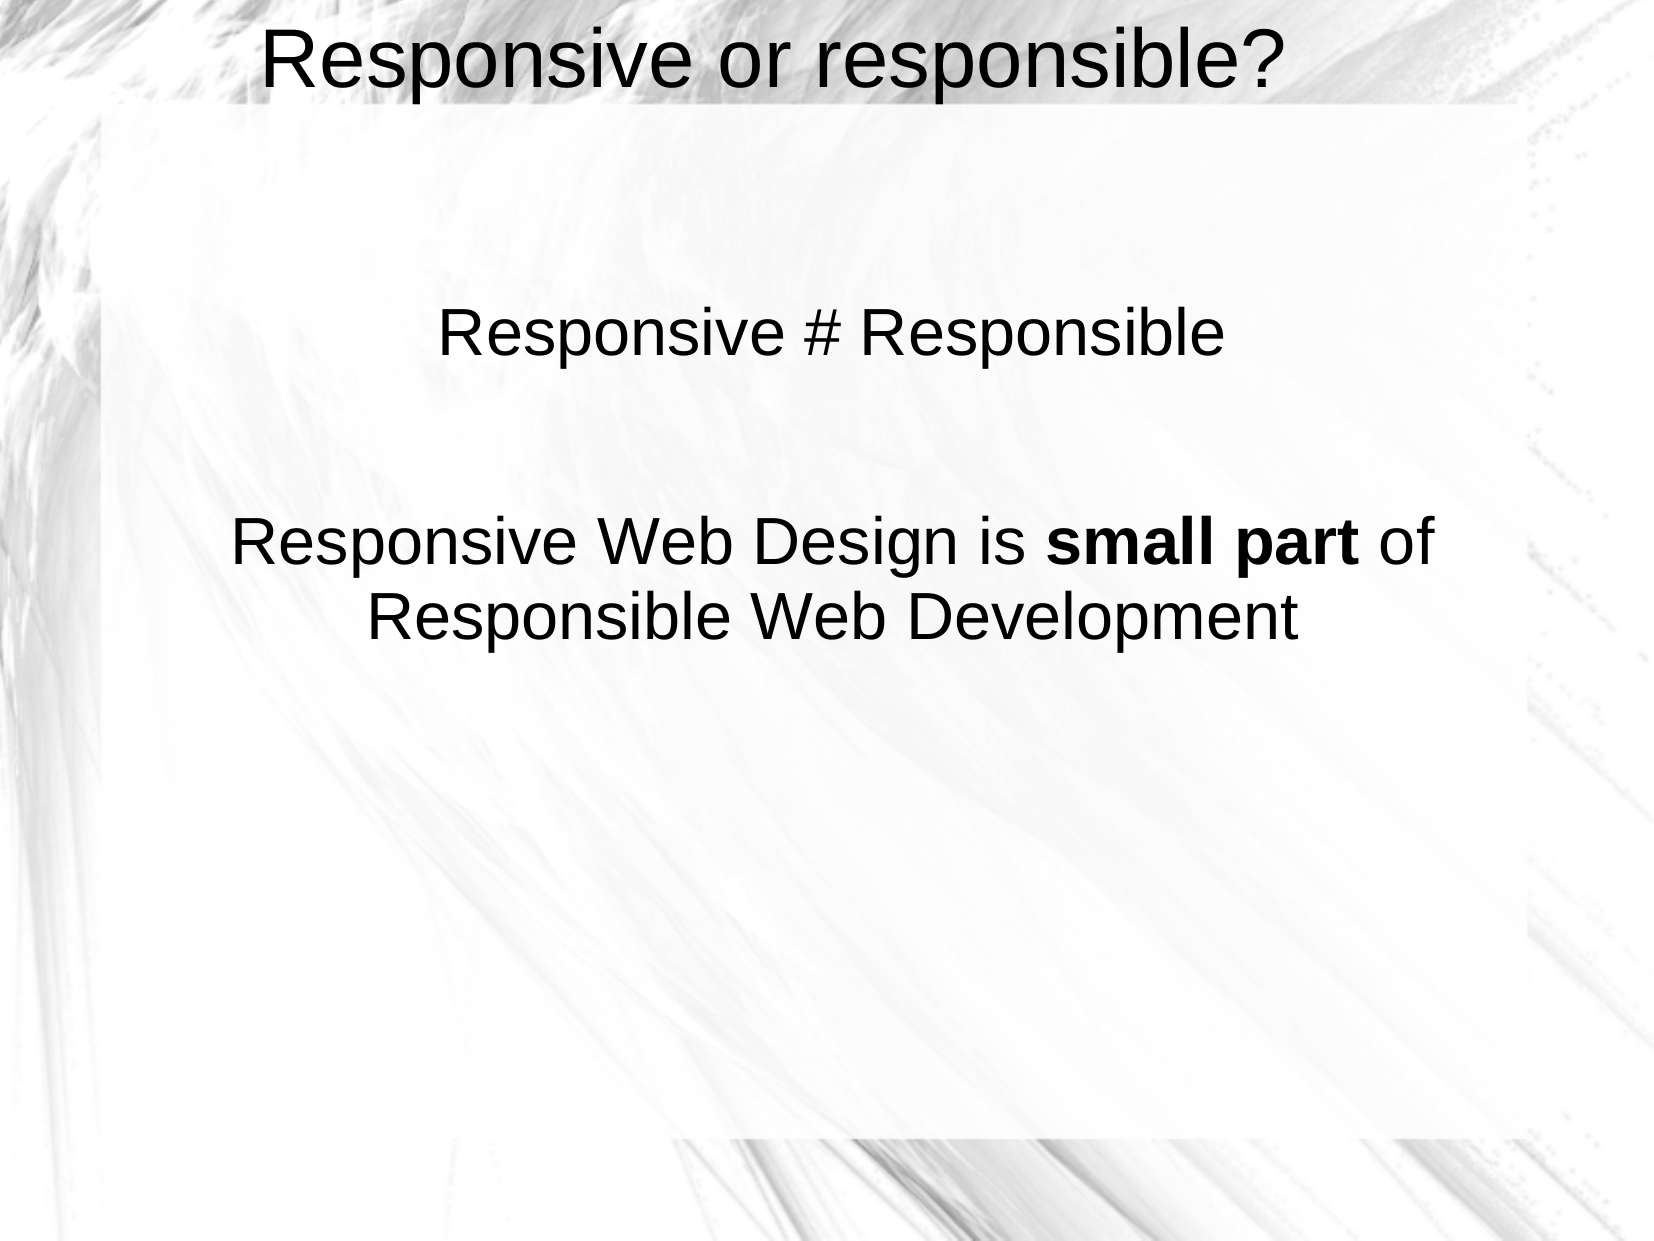

# Responsive or responsible?
Responsive # Responsible
Responsive Web Design is small part of Responsible Web Development